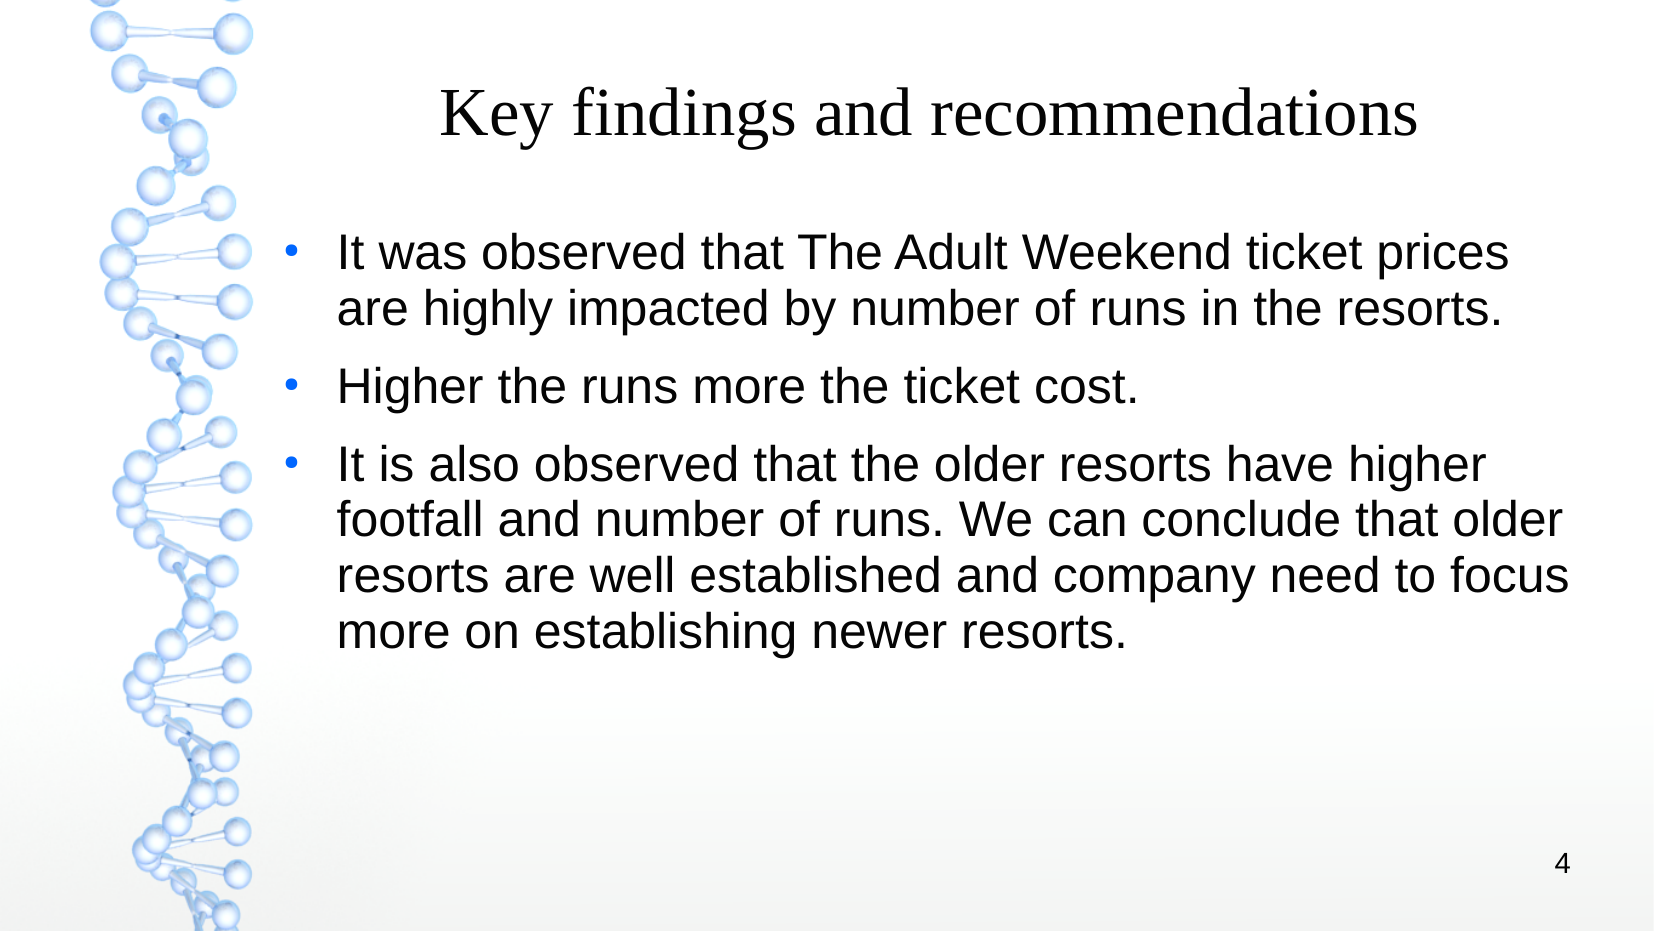

# Key findings and recommendations
It was observed that The Adult Weekend ticket prices are highly impacted by number of runs in the resorts.
Higher the runs more the ticket cost.
It is also observed that the older resorts have higher footfall and number of runs. We can conclude that older resorts are well established and company need to focus more on establishing newer resorts.
4